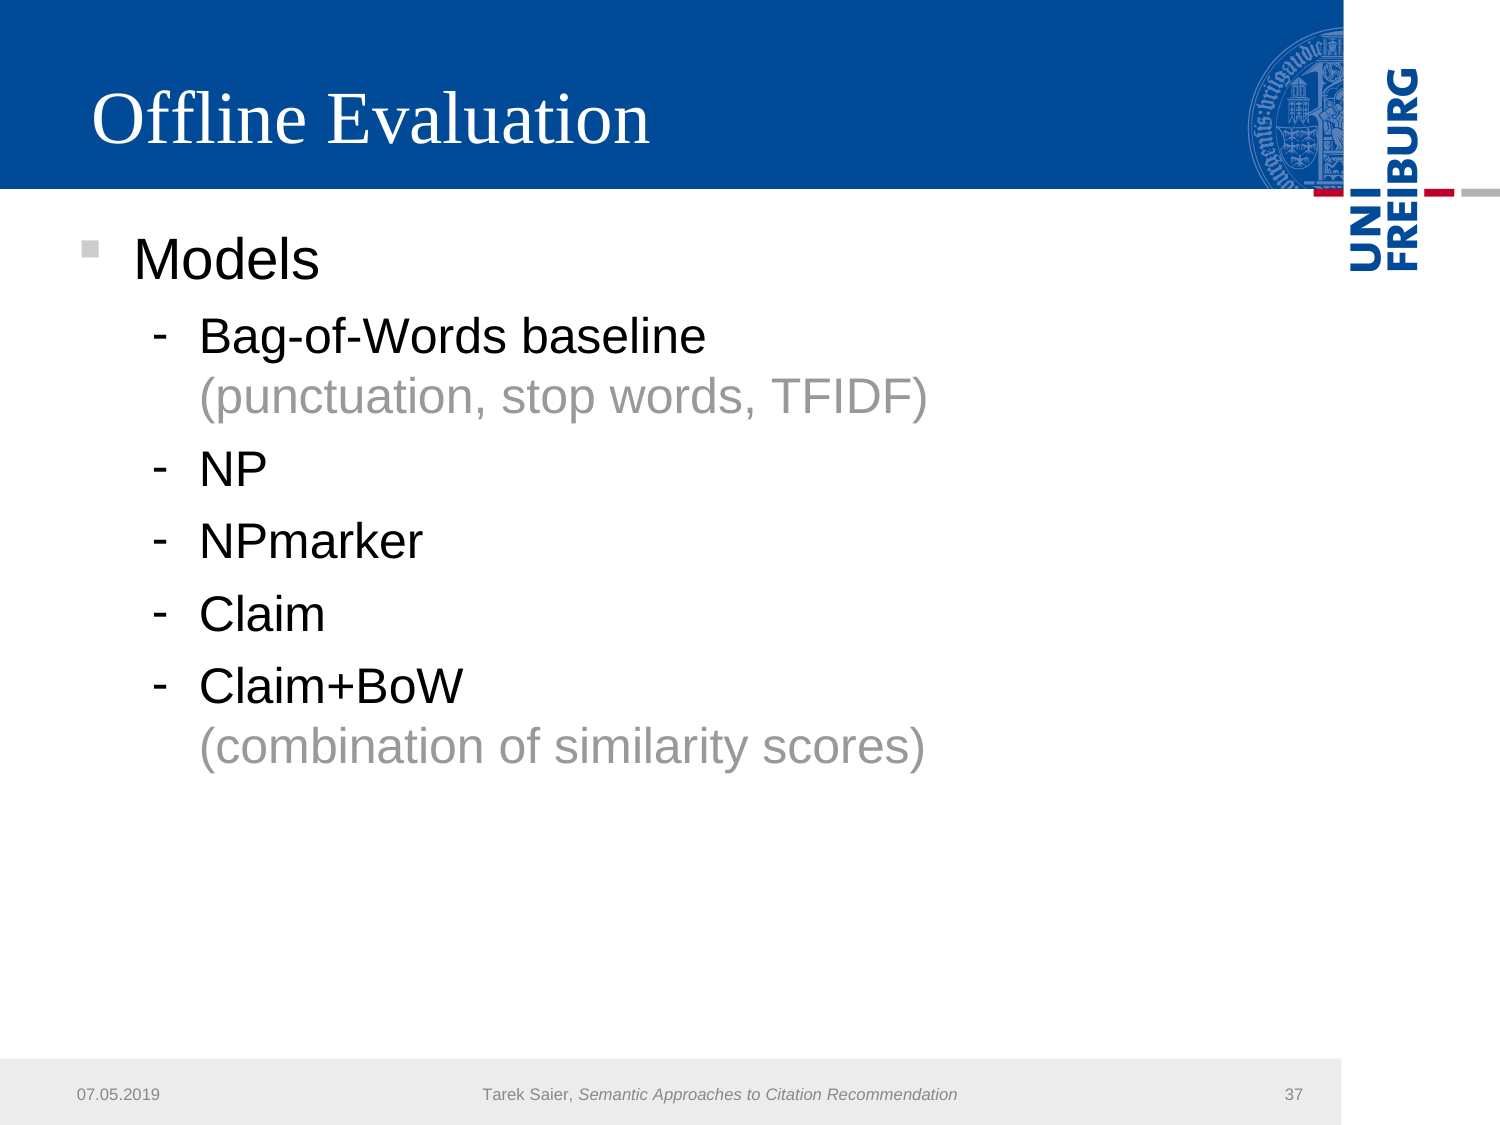

# Offline Evaluation
Models
Bag-of-Words baseline
(punctuation, stop words, TFIDF)
NP
NPmarker
Claim
Claim+BoW
(combination of similarity scores)
Präsentationstitel
37